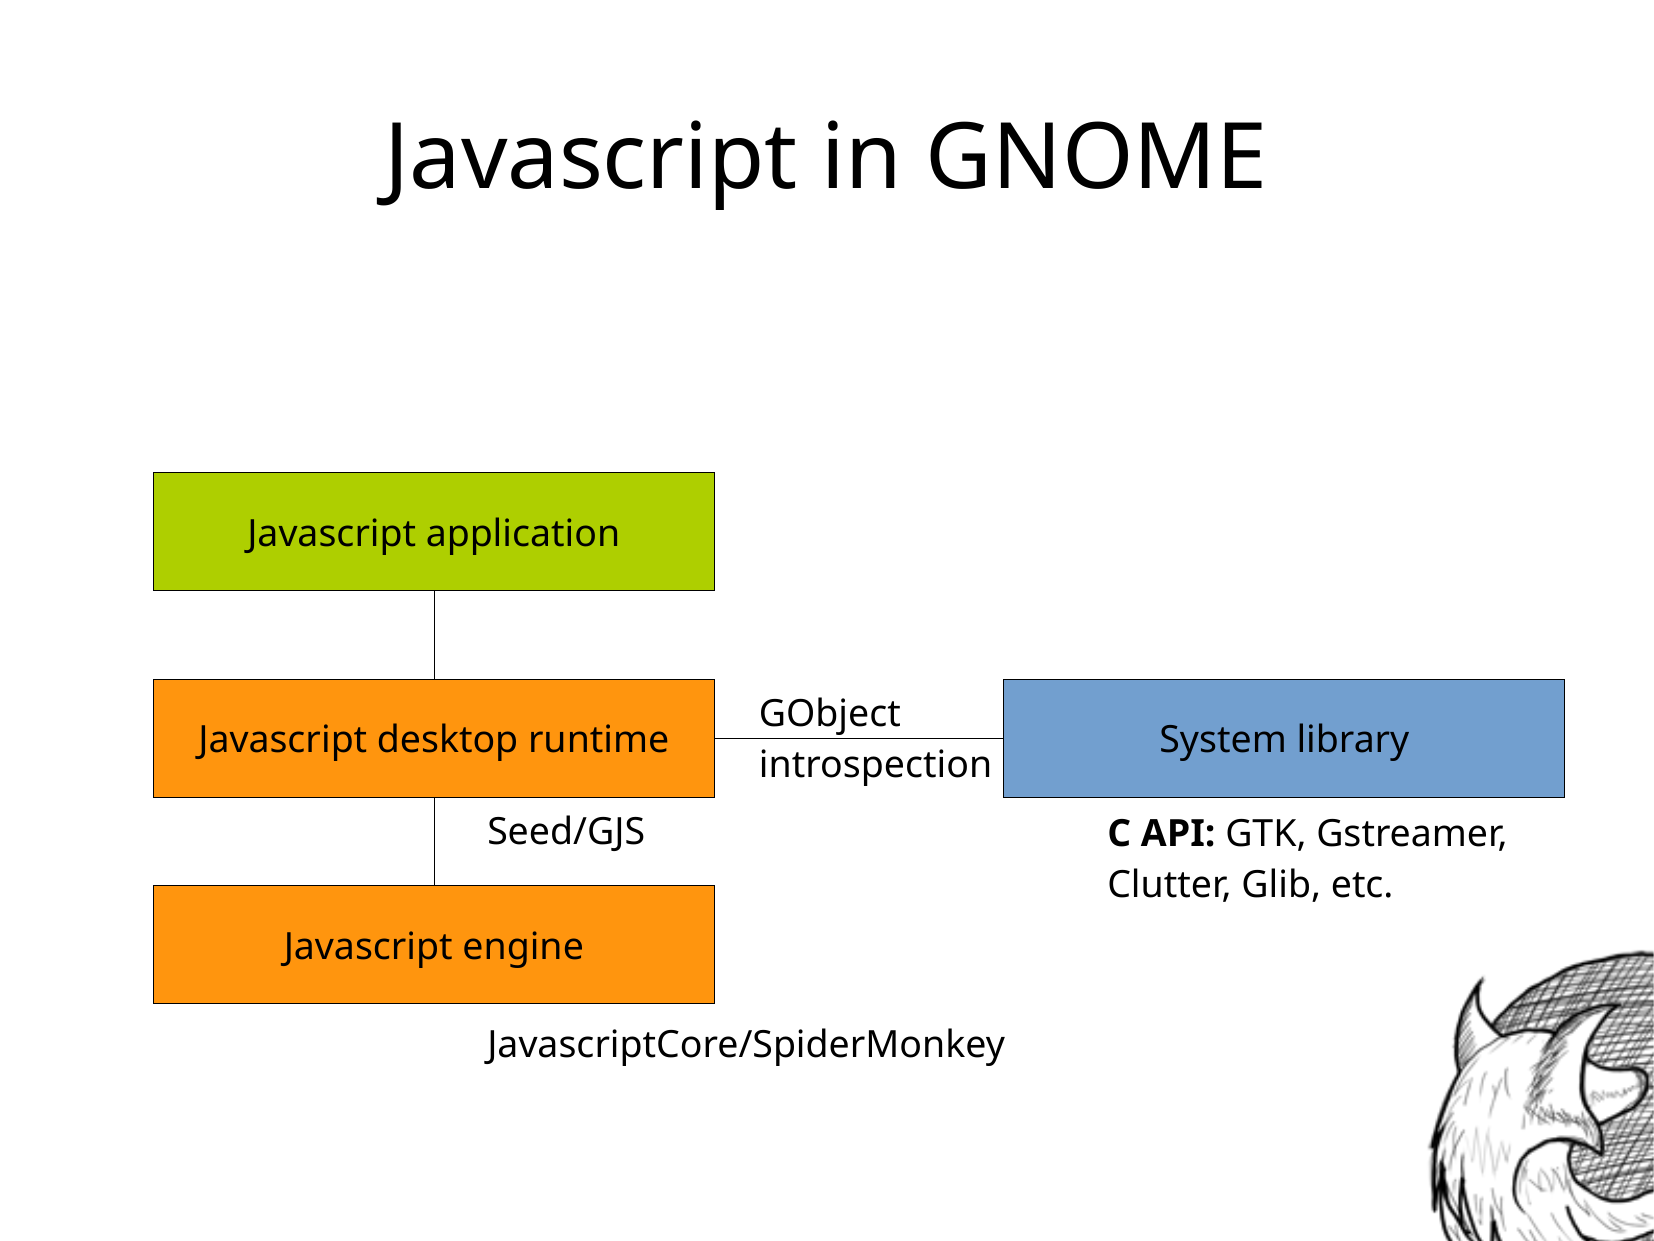

# Javascript in GNOME
Javascript application
Javascript desktop runtime
GObject
introspection
System library
Seed/GJS
C API: GTK, Gstreamer,
Clutter, Glib, etc.
Javascript engine
JavascriptCore/SpiderMonkey